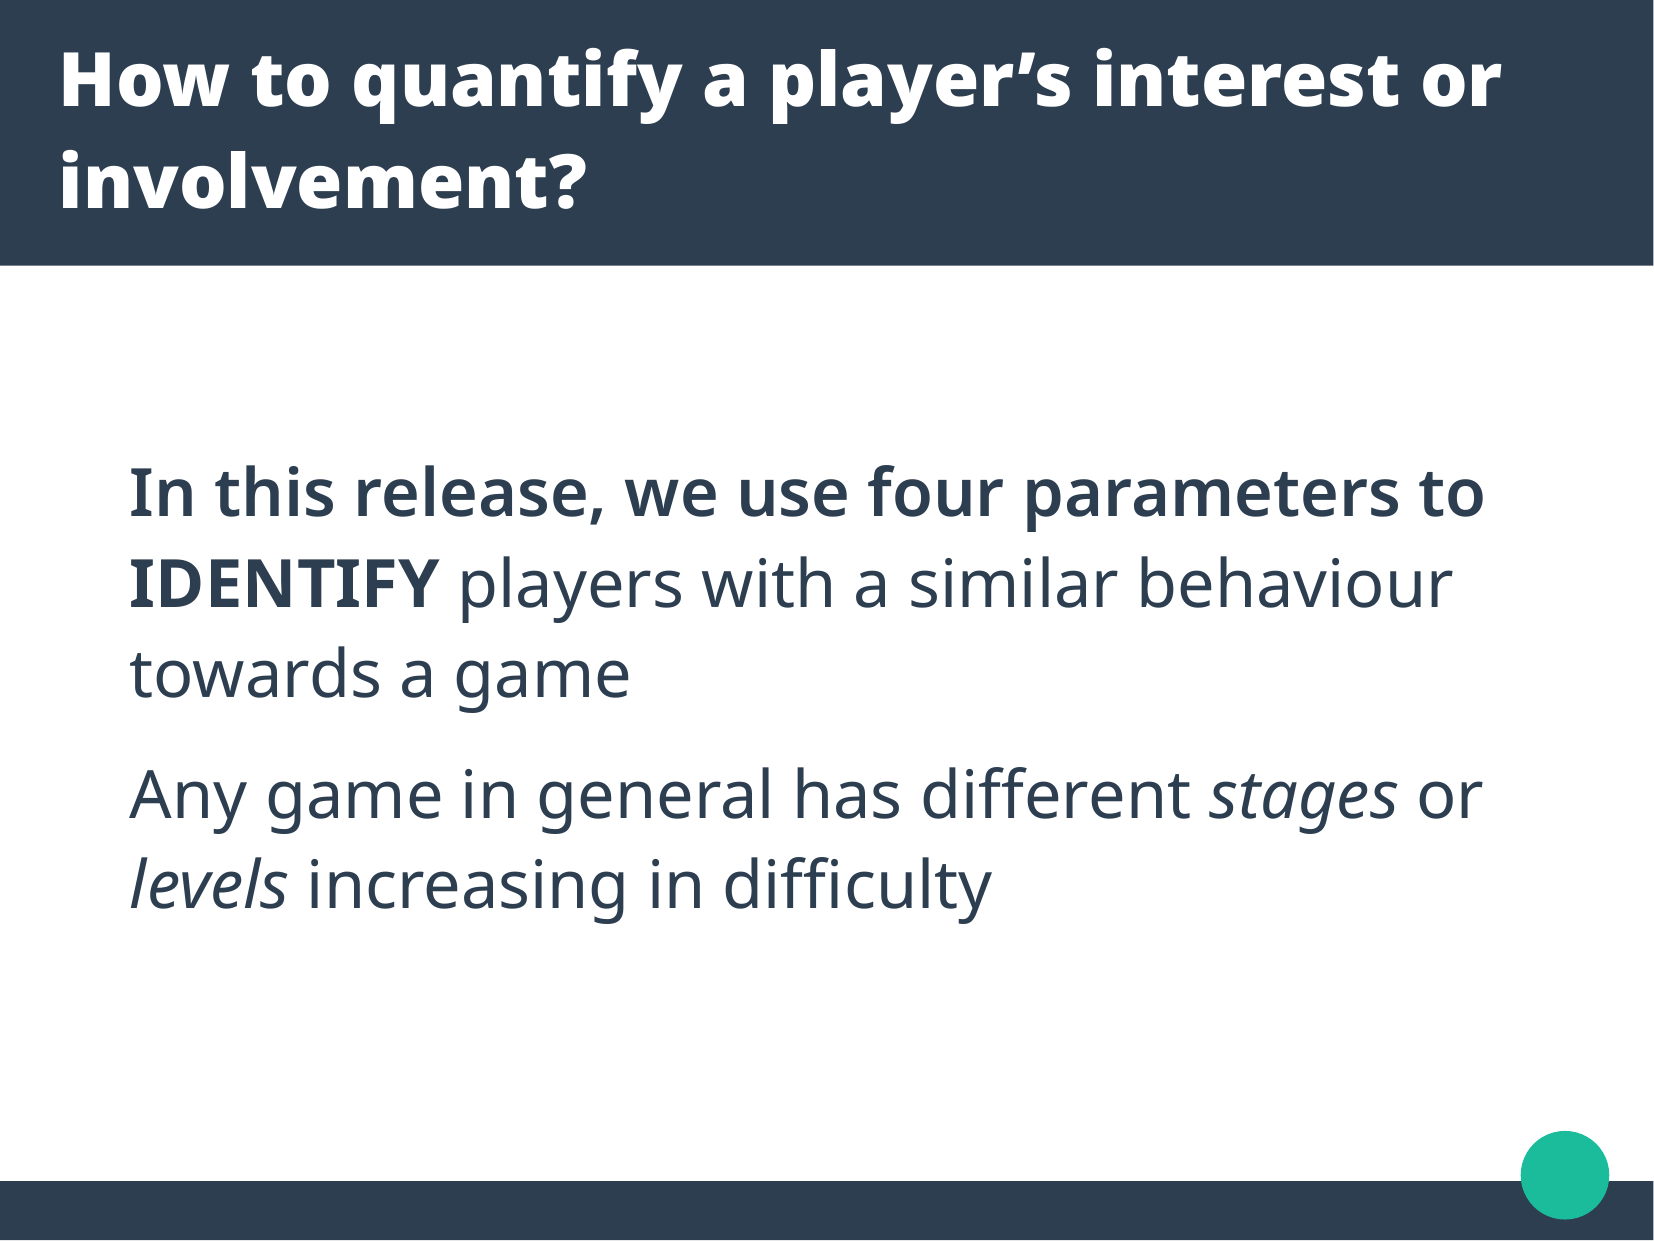

# How to quantify a player’s interest or involvement?
In this release, we use four parameters to IDENTIFY players with a similar behaviour towards a game
Any game in general has different stages or levels increasing in difficulty